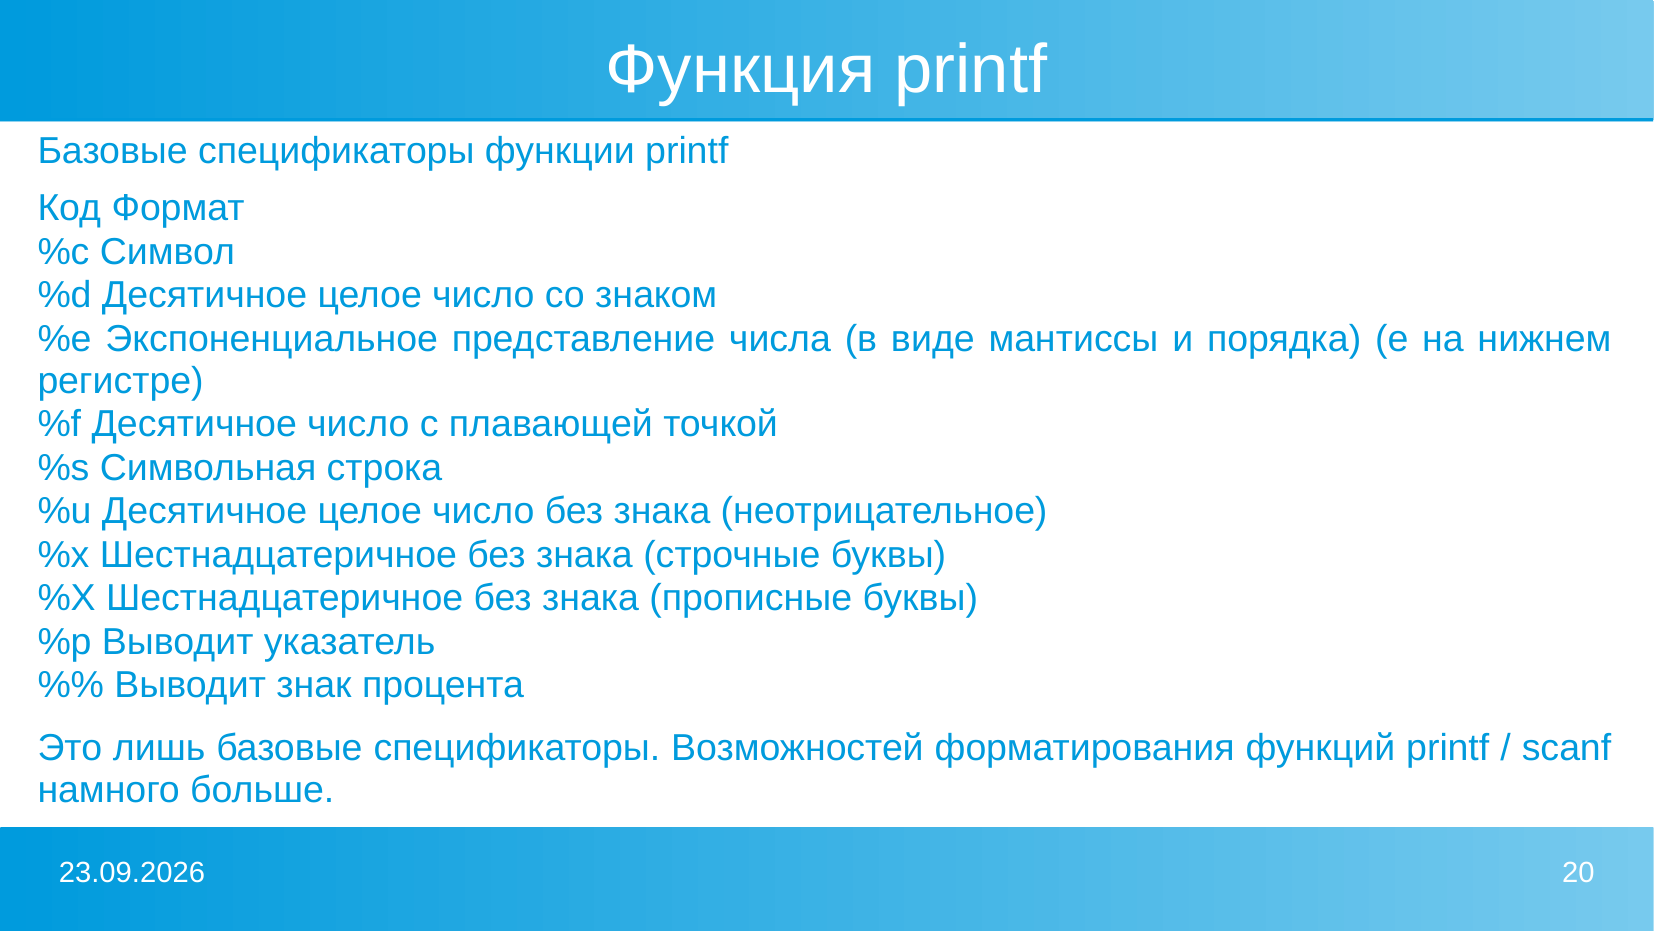

# Функция printf
Базовые спецификаторы функции printf
Код Формат
%с Символ
%d Десятичное целое число со знаком
%e Экспоненциальное представление числа (в виде мантиссы и порядка) (e на нижнем регистре)
%f Десятичное число с плавающей точкой
%s Символьная строка
%u Десятичное целое число без знака (неотрицательное)
%x Шестнадцатеричное без знака (строчные буквы)
%X Шестнадцатеричное без знака (прописные буквы)
%p Выводит указатель
%% Выводит знак процента
Это лишь базовые спецификаторы. Возможностей форматирования функций printf / scanf намного больше.
20